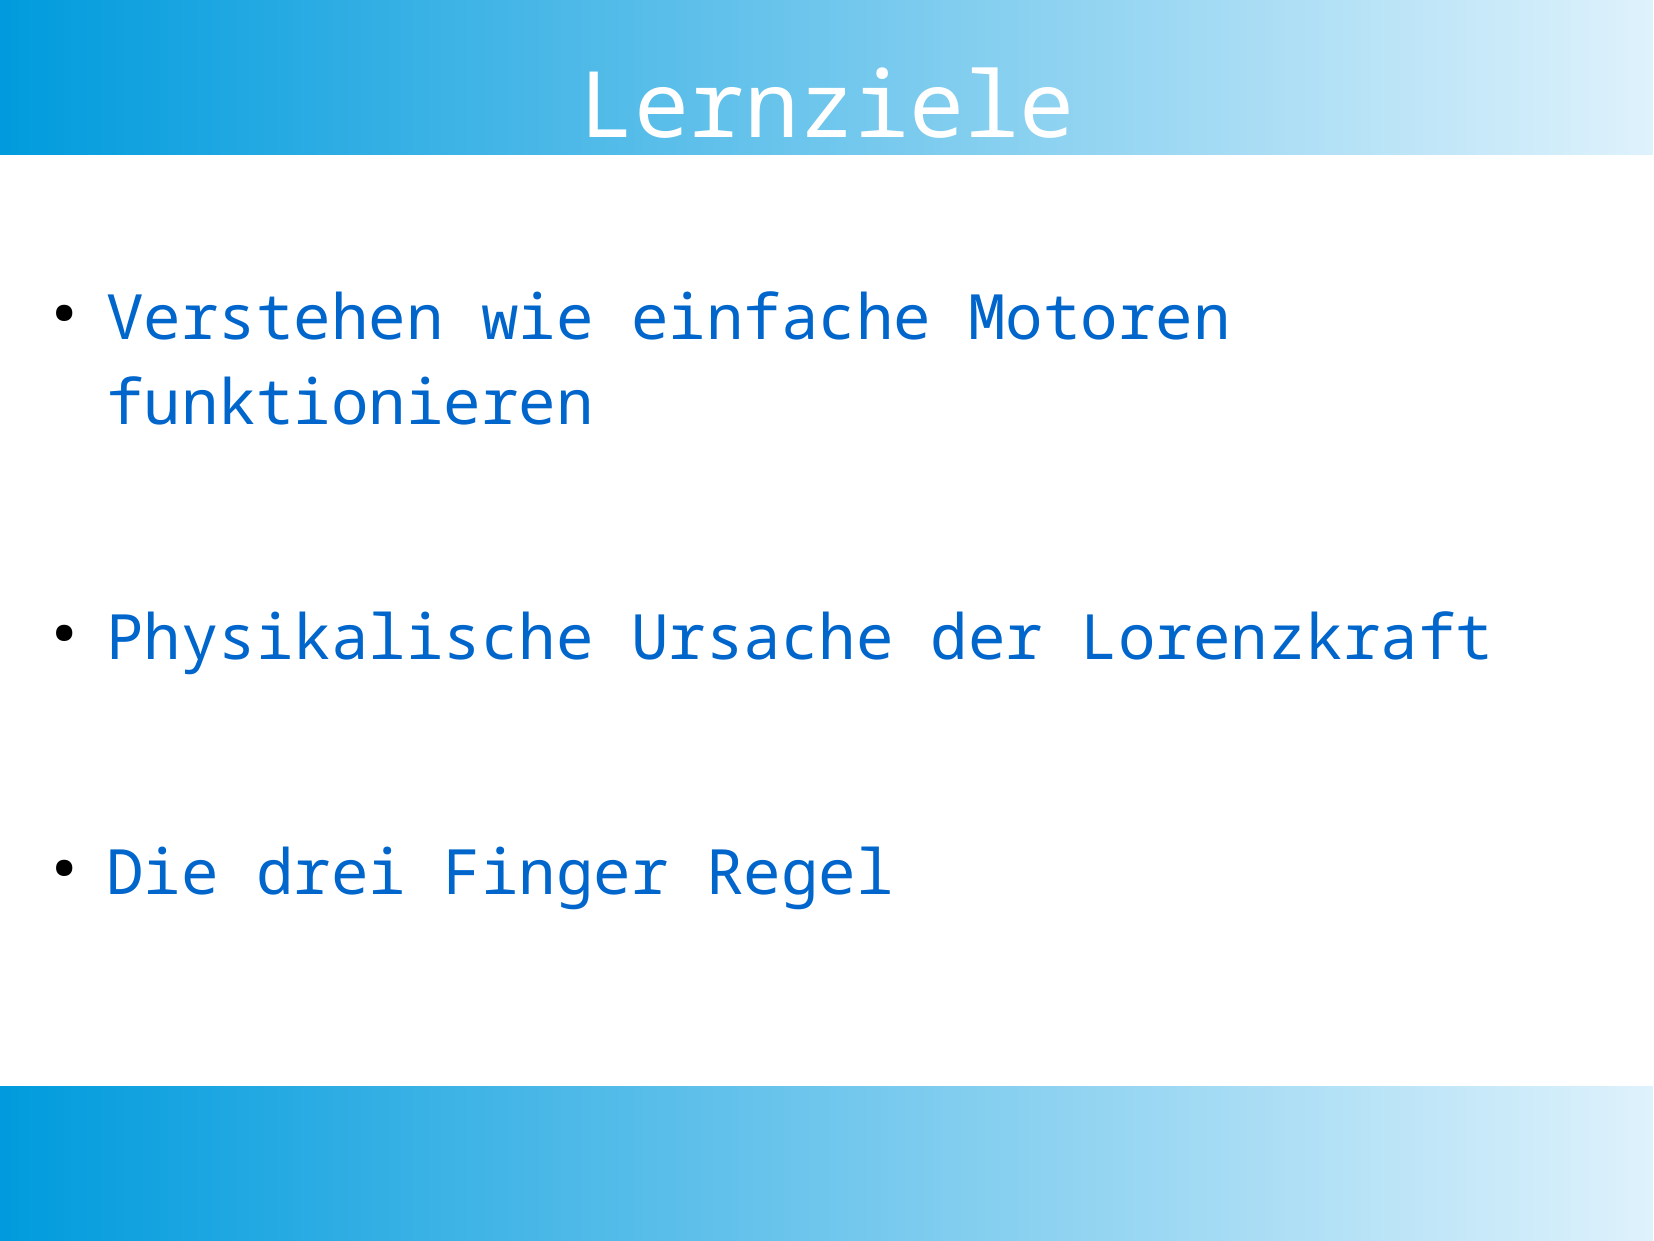

# Lernziele
Verstehen wie einfache Motoren funktionieren
Physikalische Ursache der Lorenzkraft
Die drei Finger Regel